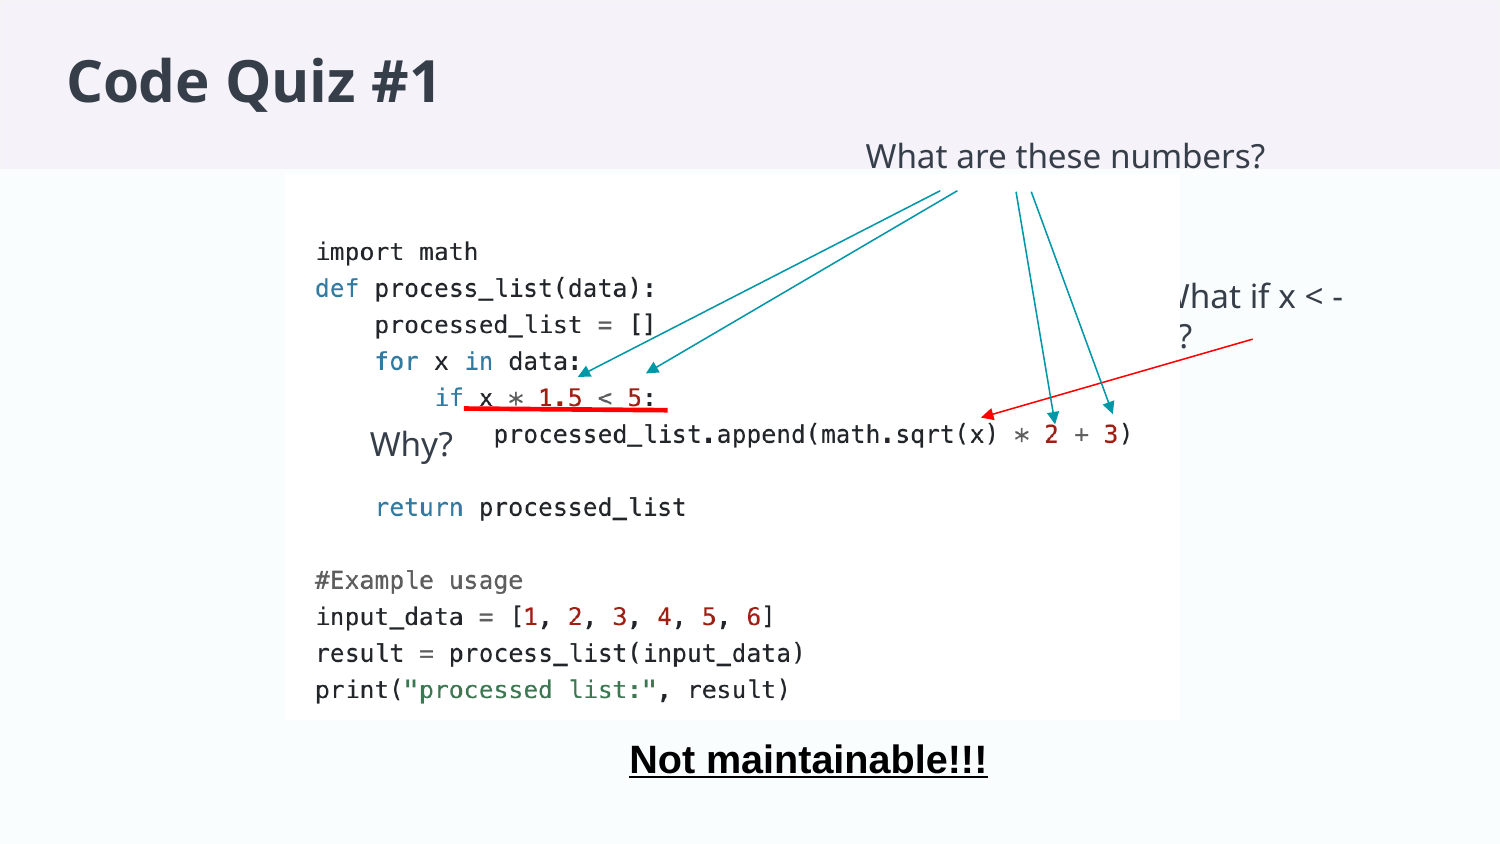

# Code Quiz #1
What are these numbers?
What if x < -1?
Why?
Not maintainable!!!